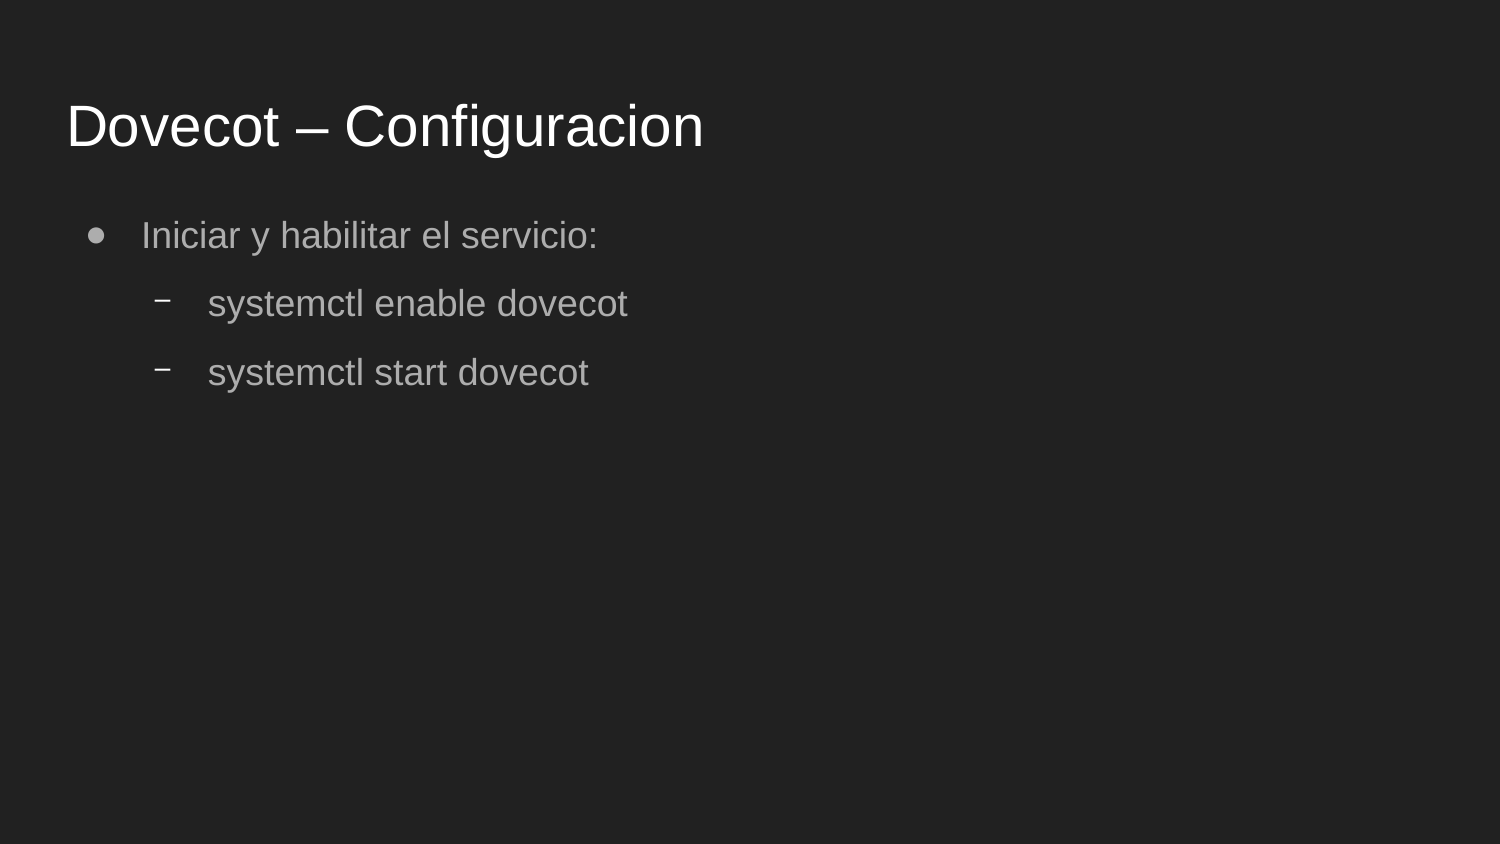

# Dovecot – Configuracion
Iniciar y habilitar el servicio:
systemctl enable dovecot
systemctl start dovecot